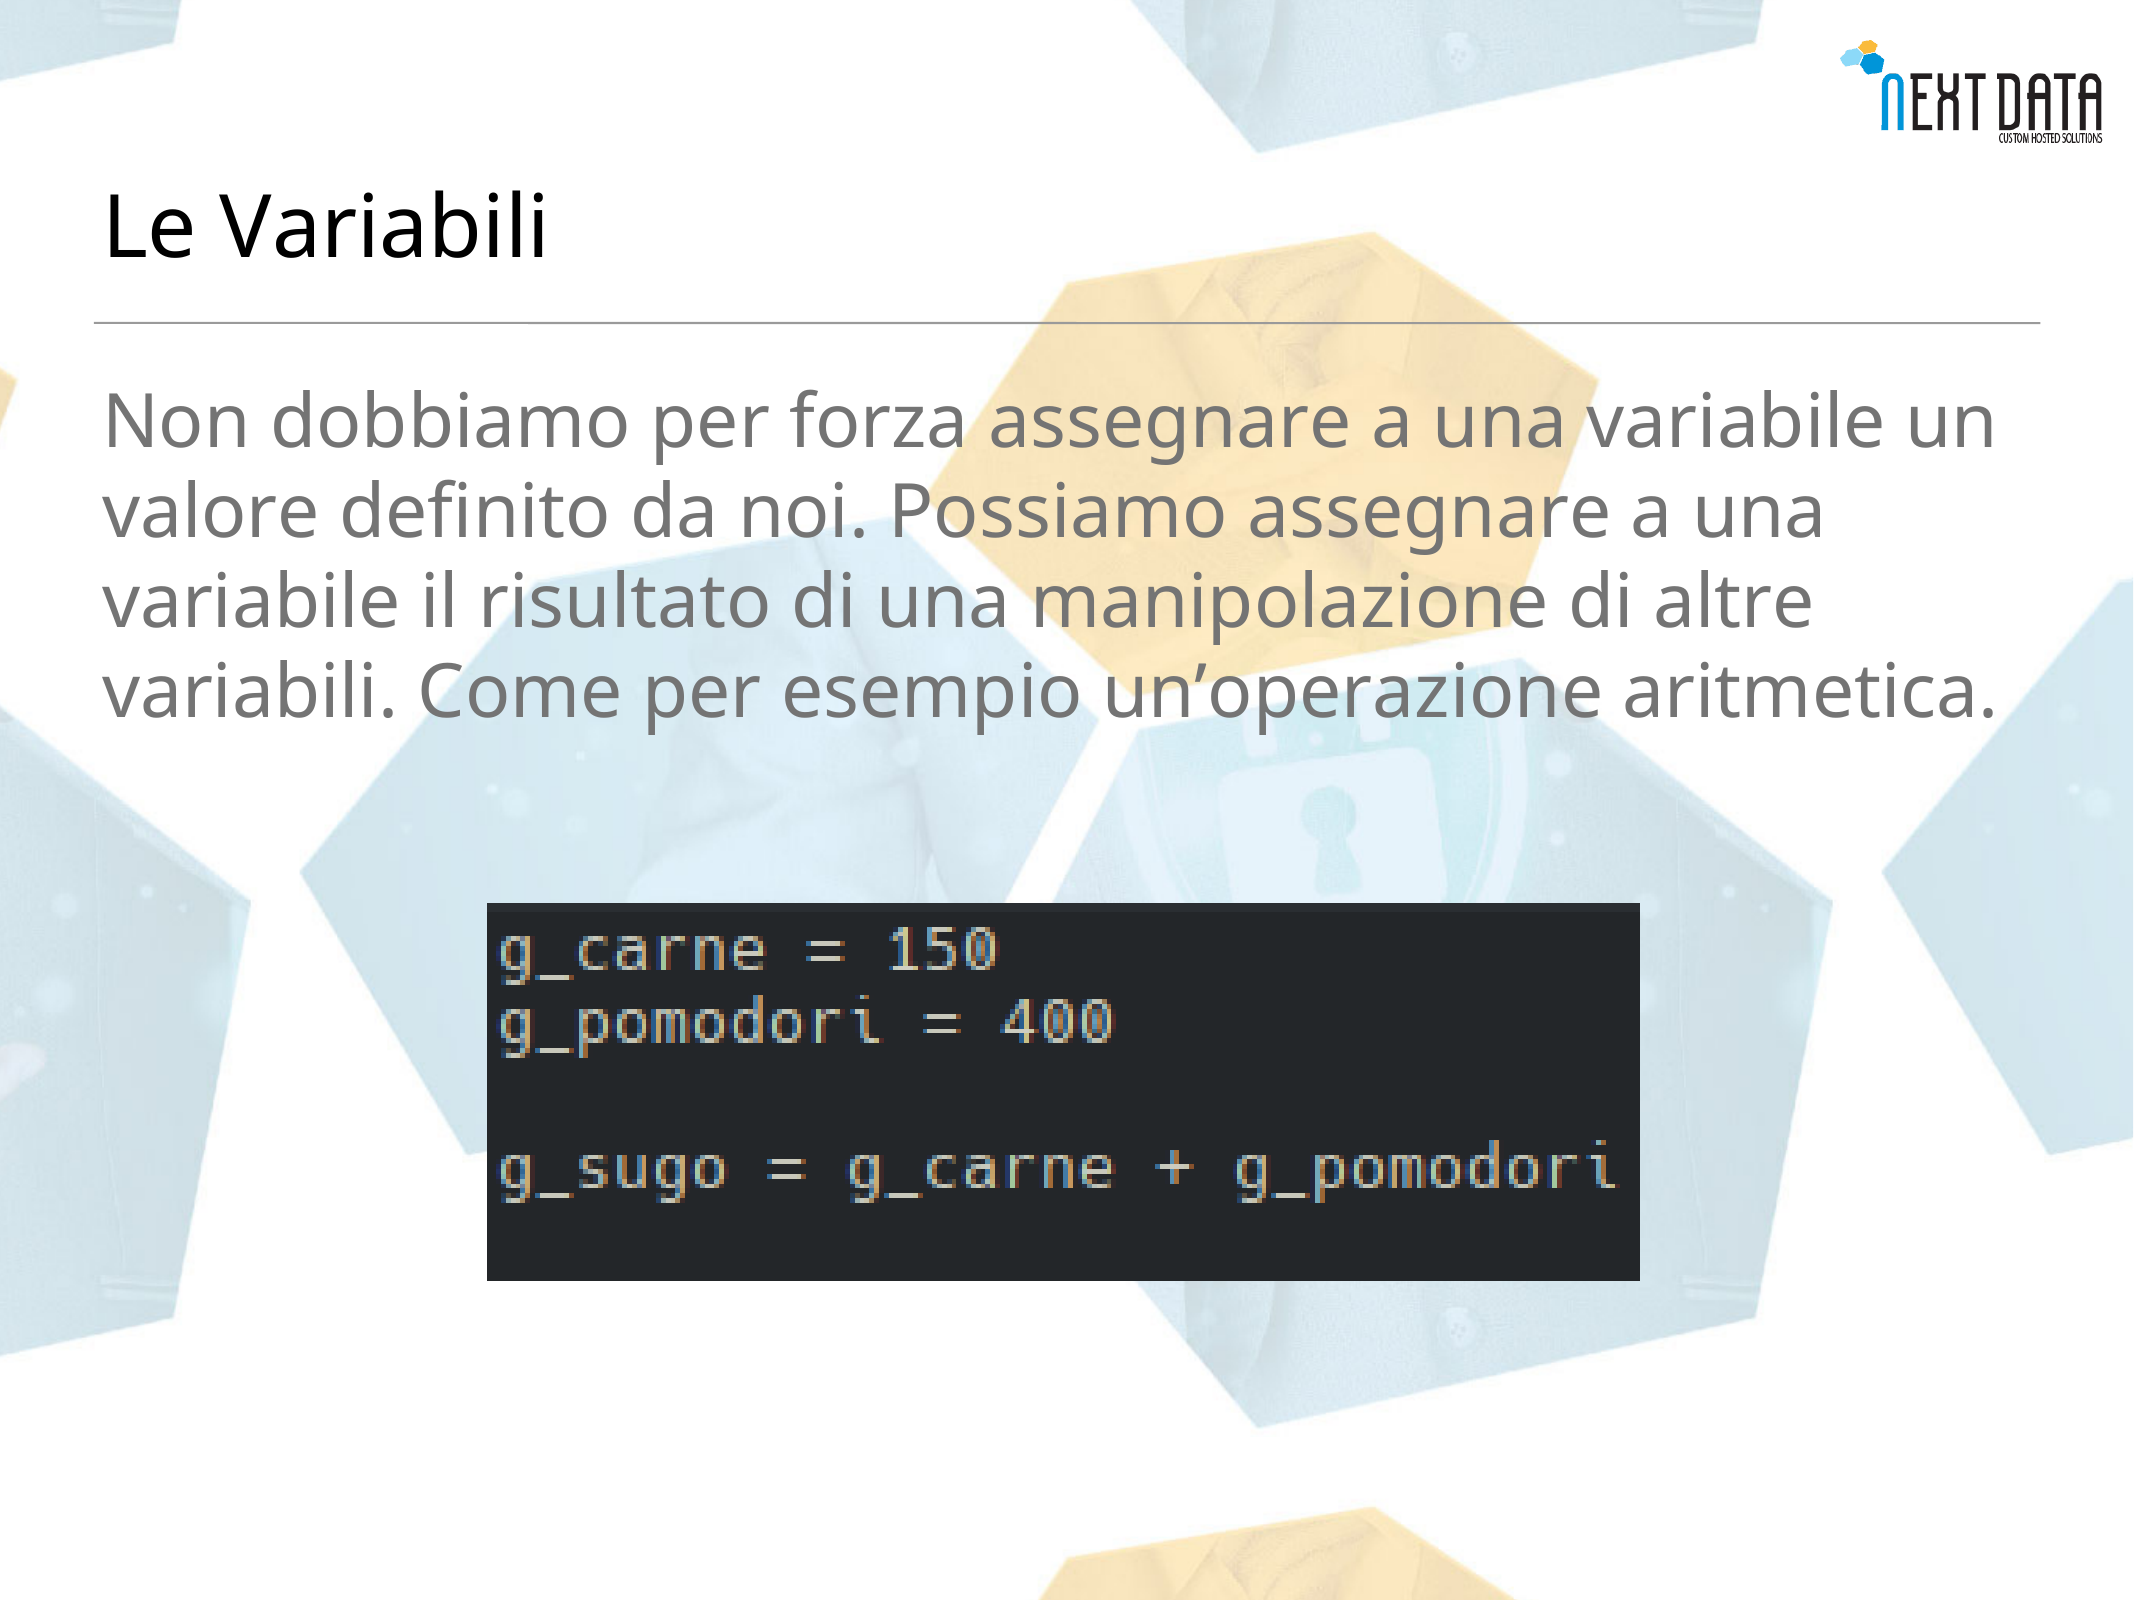

Le Variabili
Non dobbiamo per forza assegnare a una variabile un valore definito da noi. Possiamo assegnare a una variabile il risultato di una manipolazione di altre variabili. Come per esempio un’operazione aritmetica.